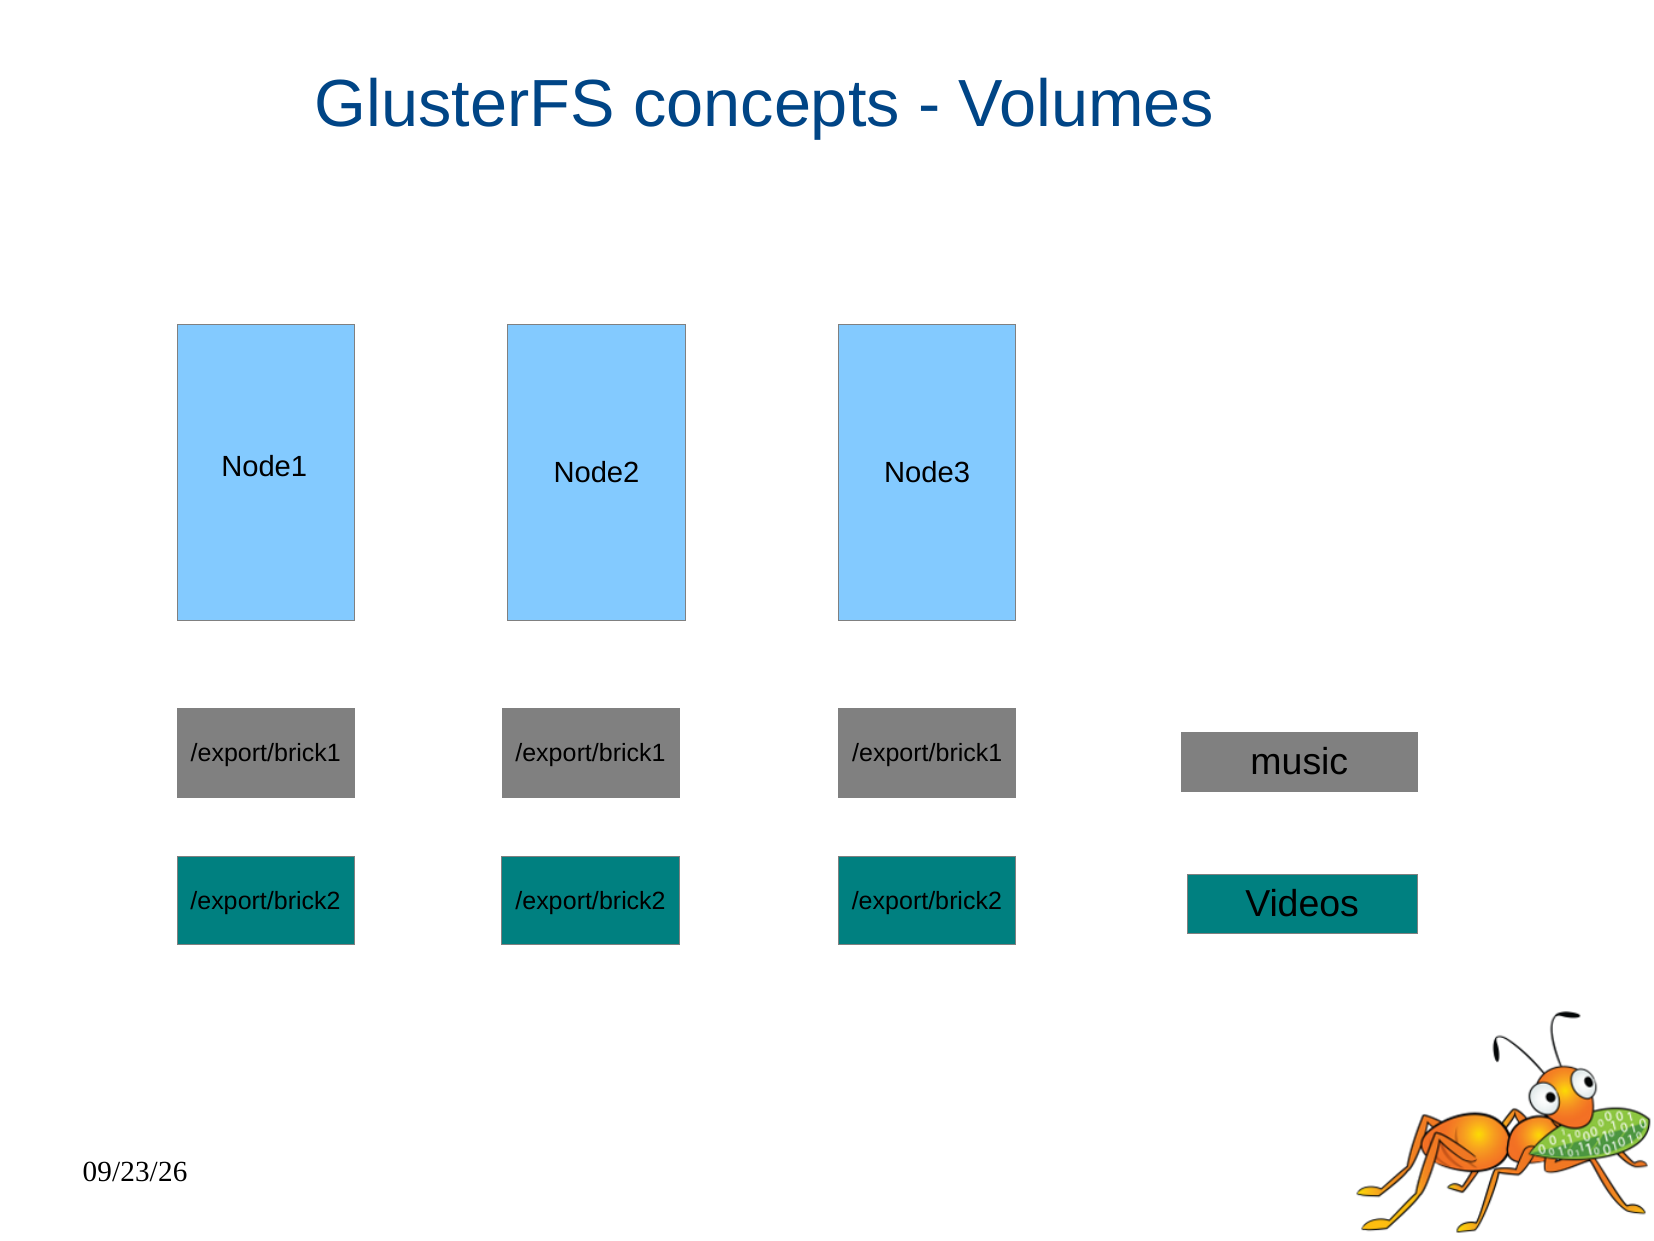

GlusterFS concepts - Volumes
#
Node3
Node2
Node1
/export/brick1
/export/brick1
/export/brick1
music
/export/brick2
/export/brick2
/export/brick2
Videos